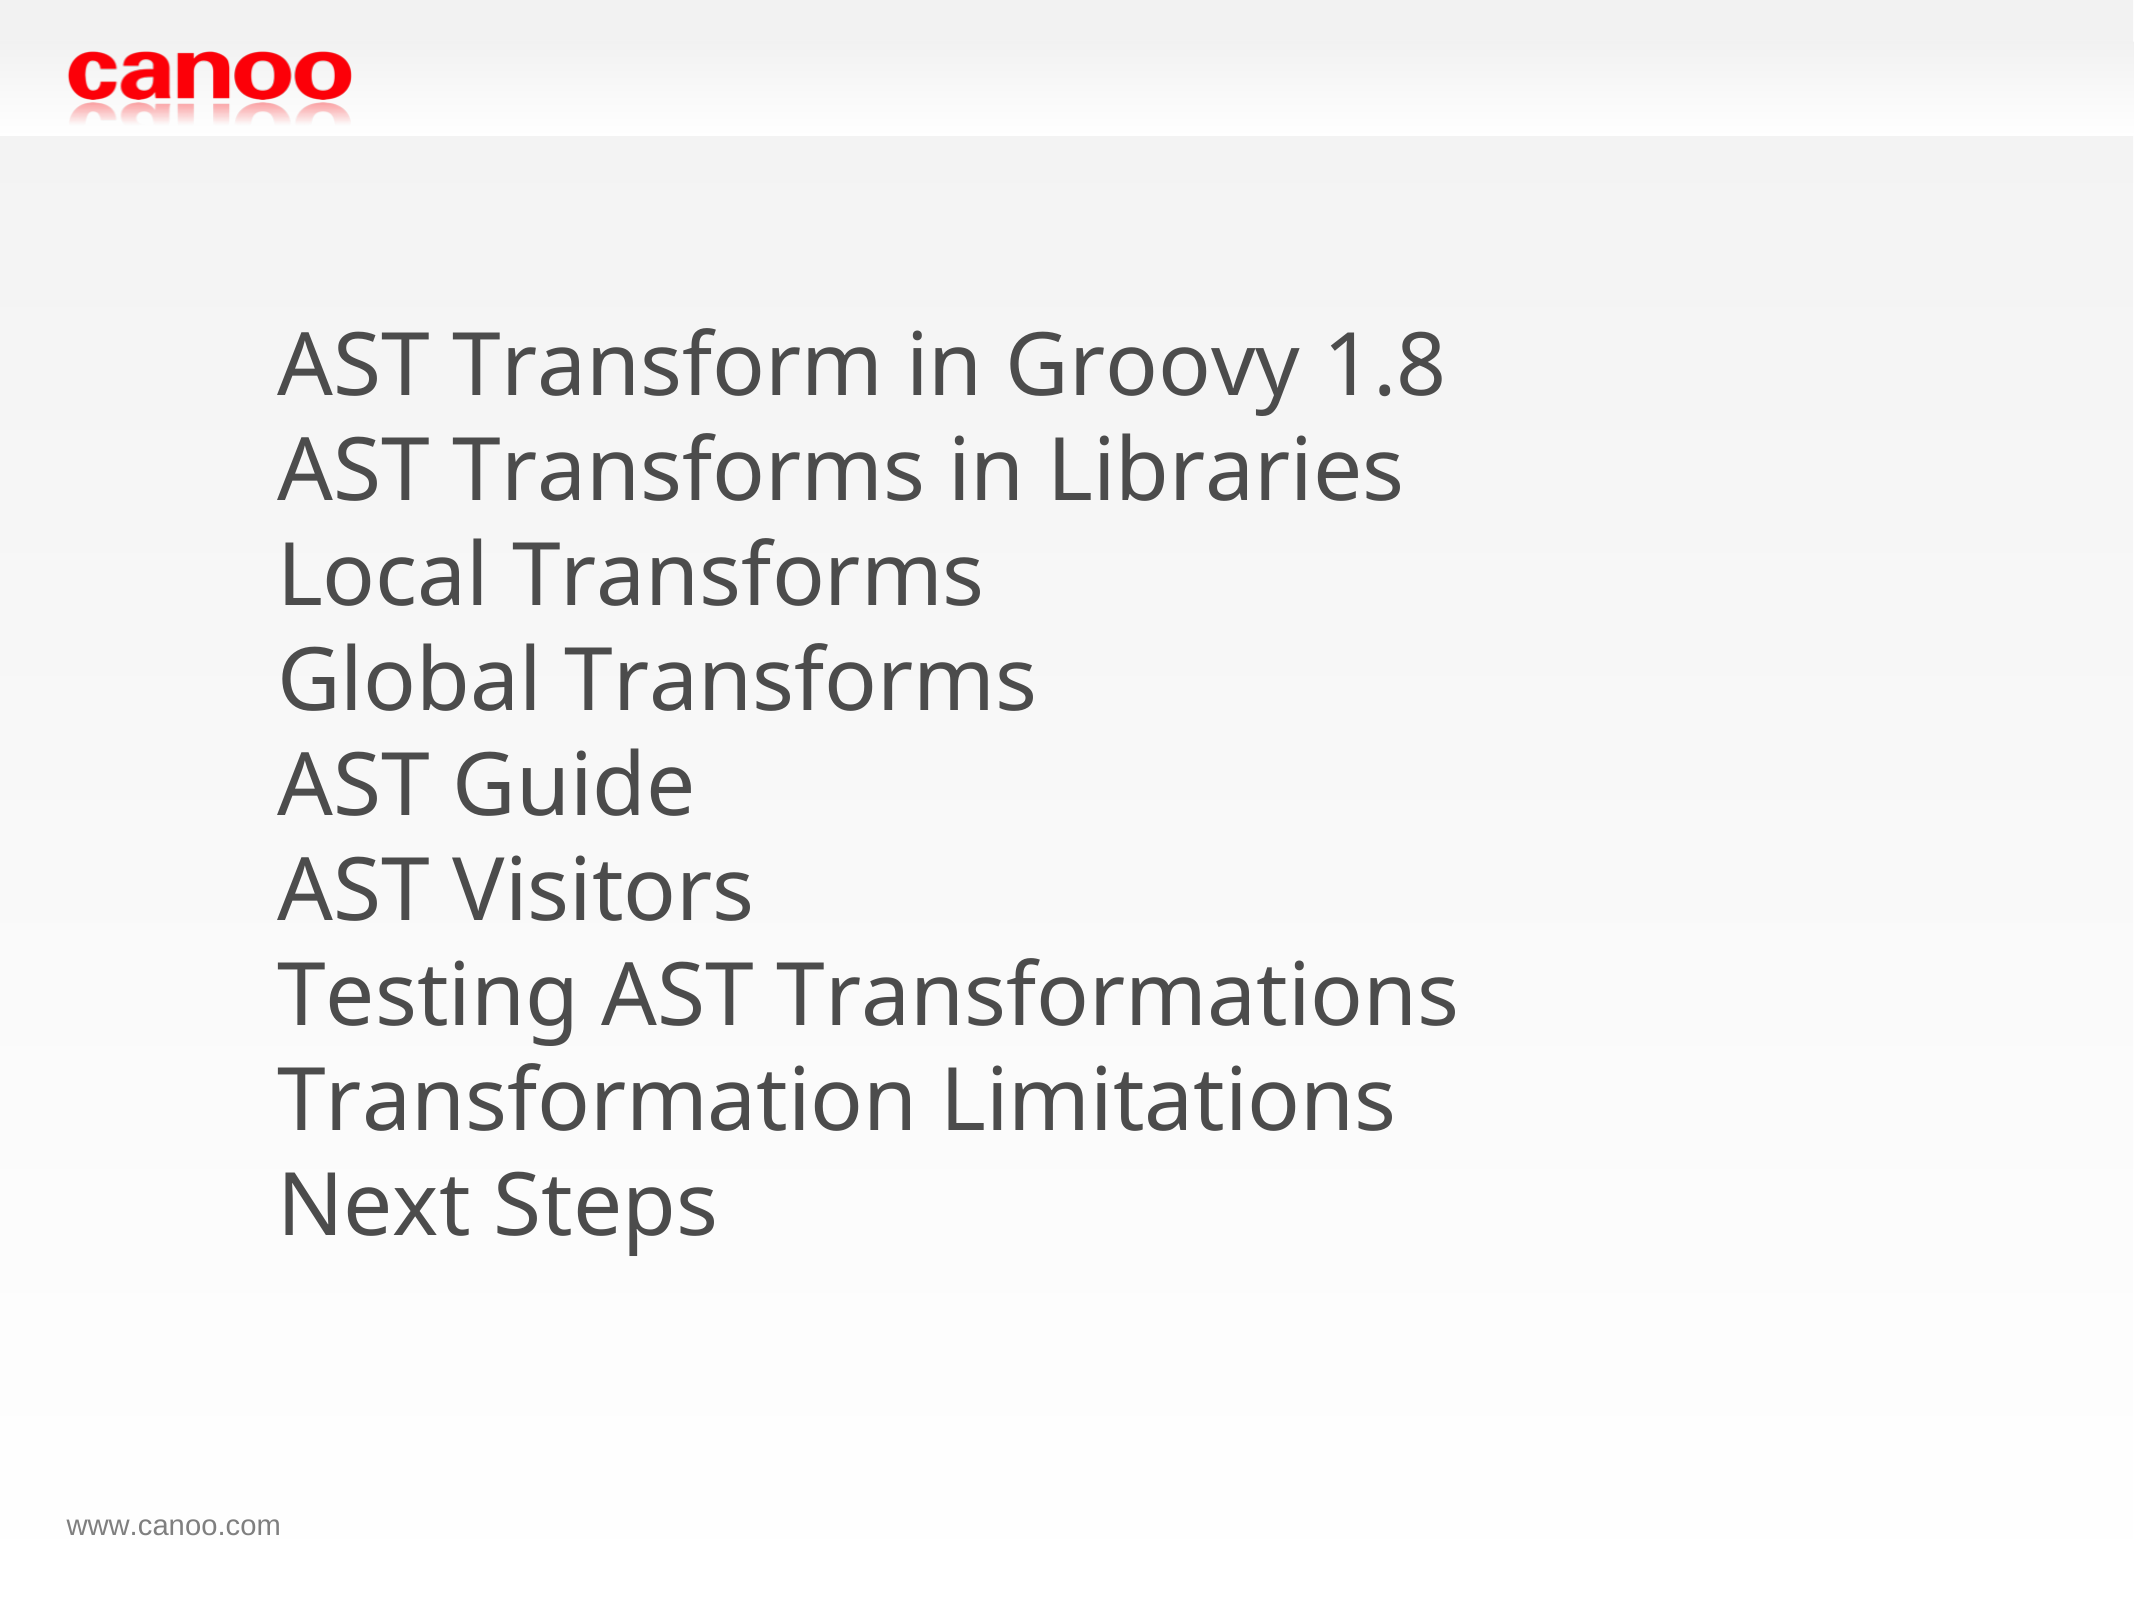

AST Transform in Groovy 1.8
AST Transforms in Libraries
Local Transforms
Global Transforms
AST Guide
AST Visitors
Testing AST Transformations
Transformation Limitations
Next Steps